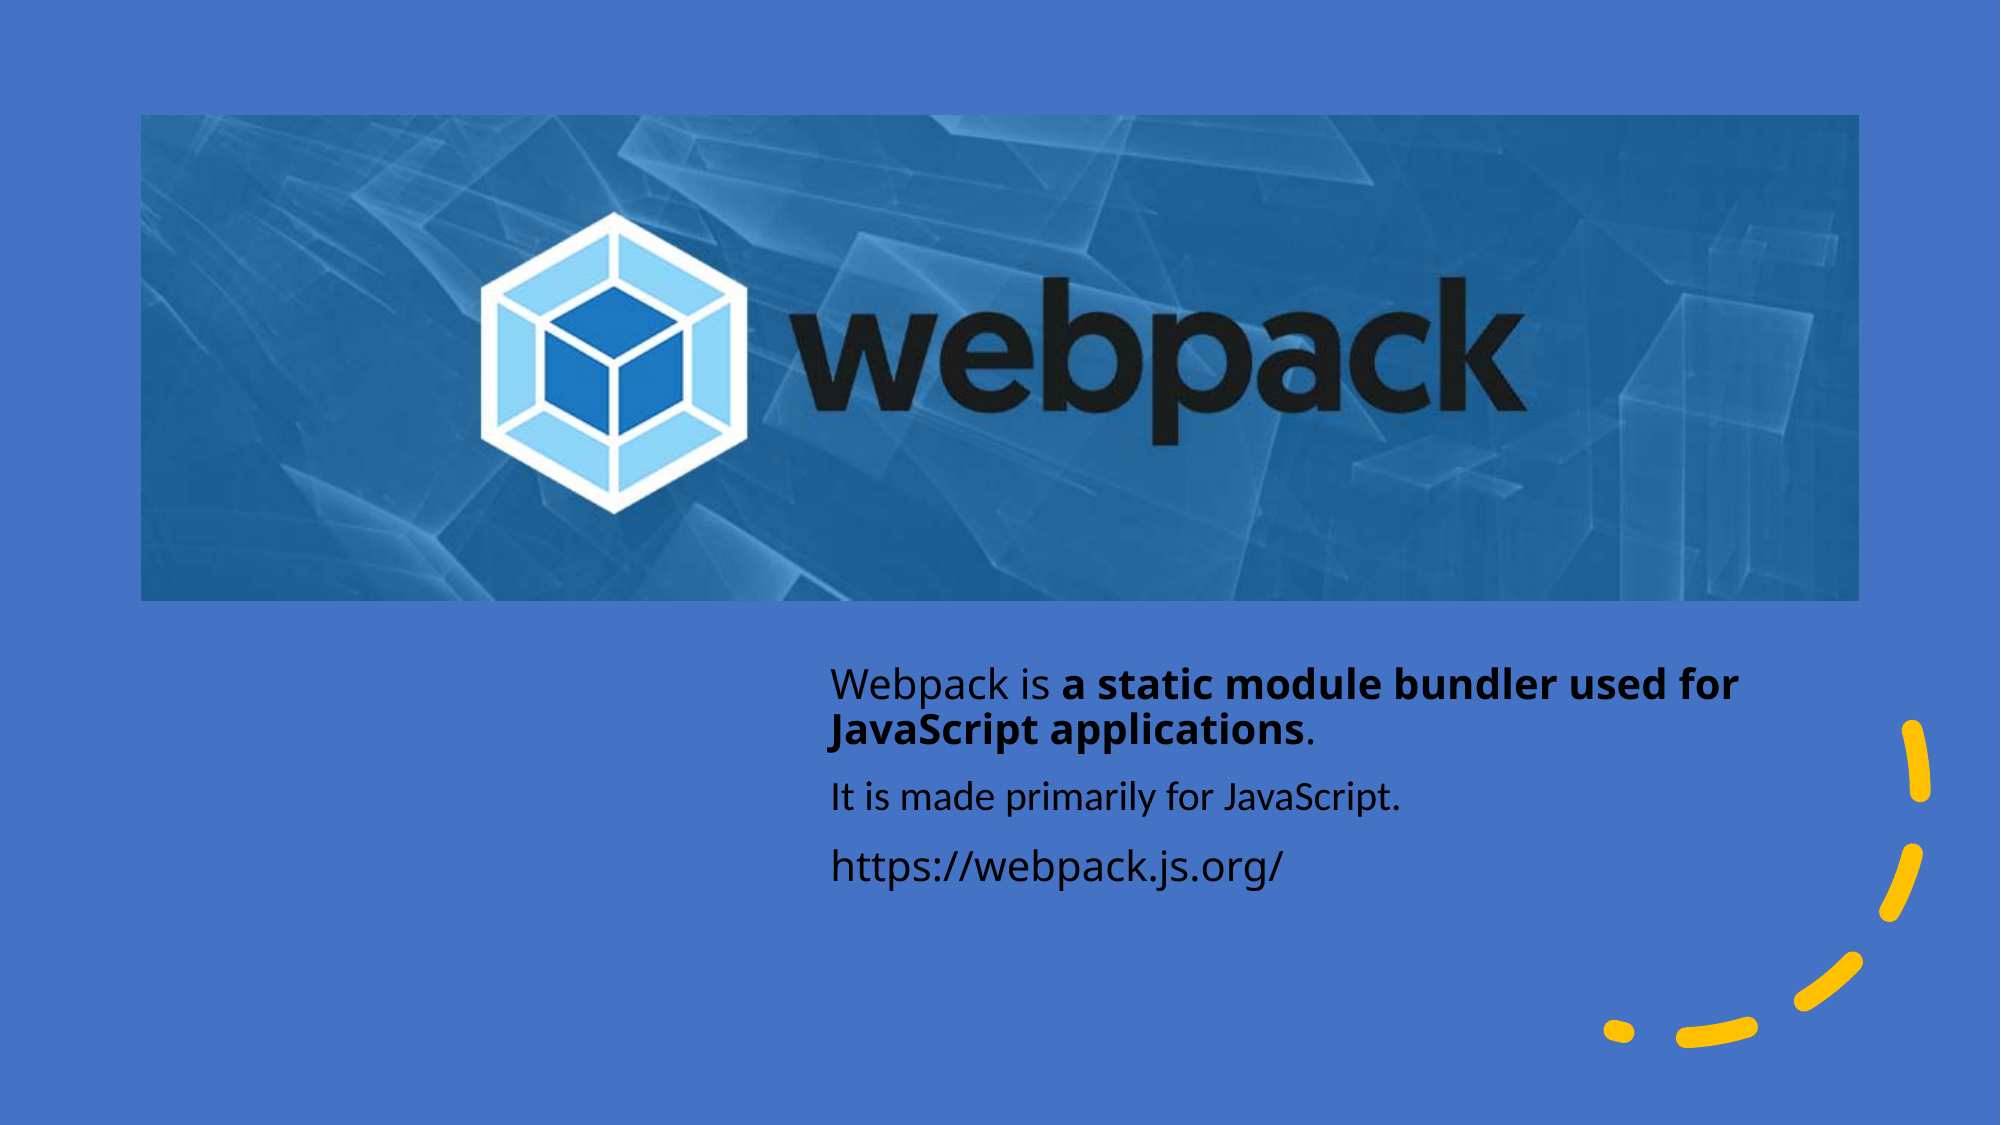

# Webpack is a static module bundler used for JavaScript applications.
It is made primarily for JavaScript.
https://webpack.js.org/